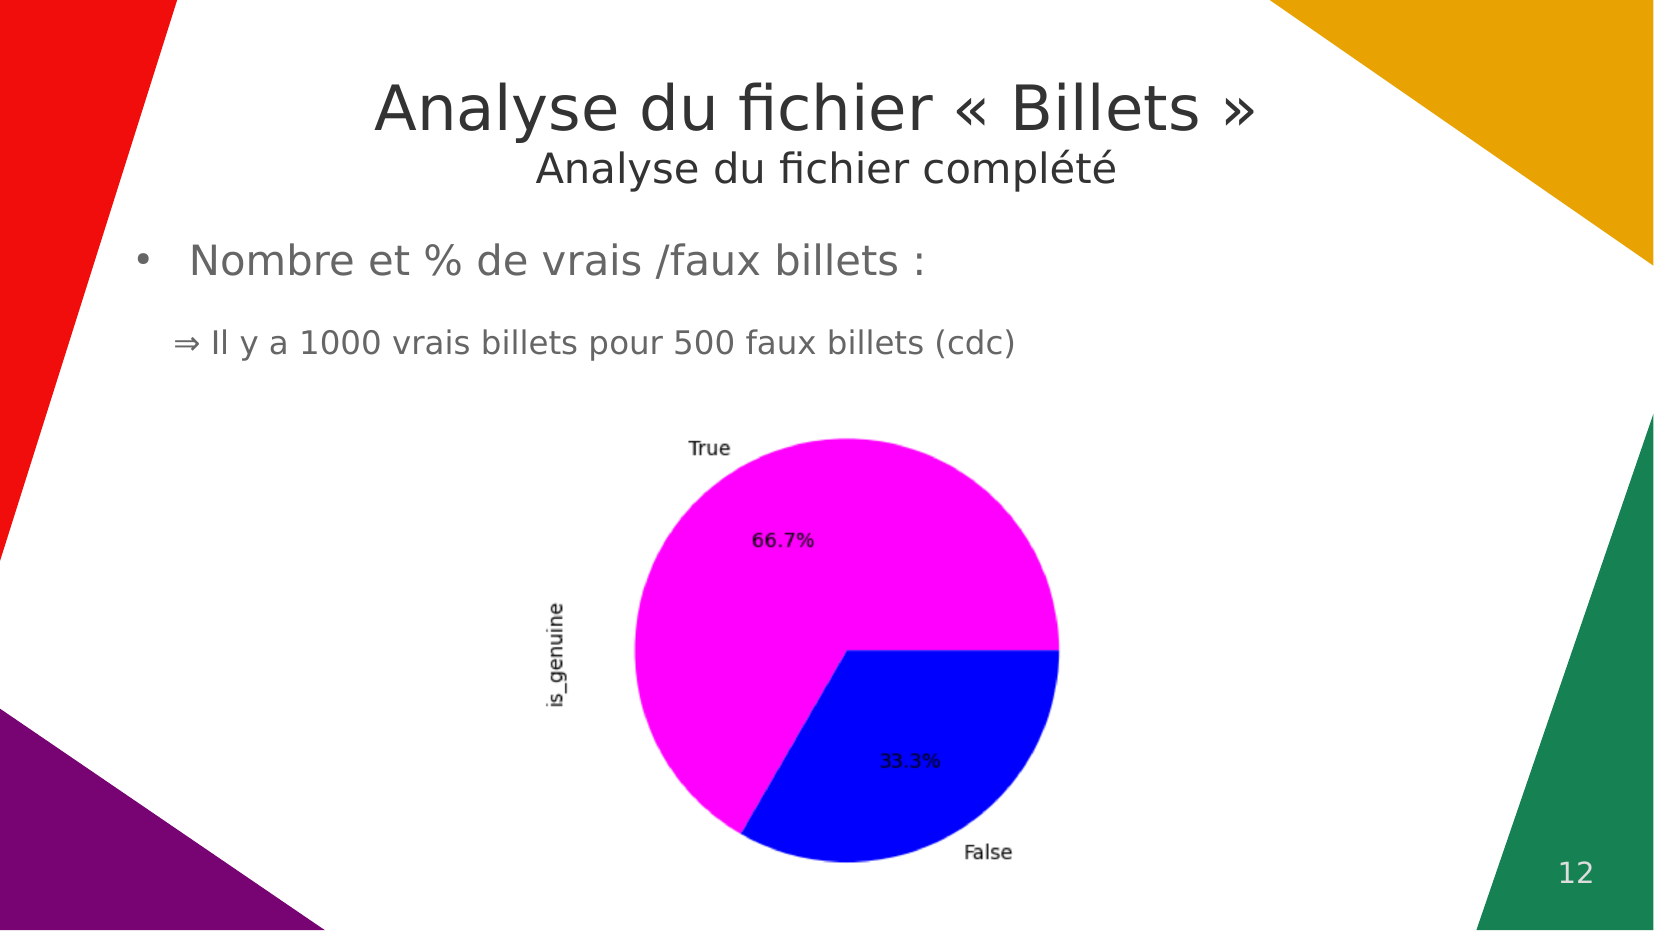

# Analyse du fichier « Billets » Analyse du fichier complété
Nombre et % de vrais /faux billets :
⇒ Il y a 1000 vrais billets pour 500 faux billets (cdc)
12